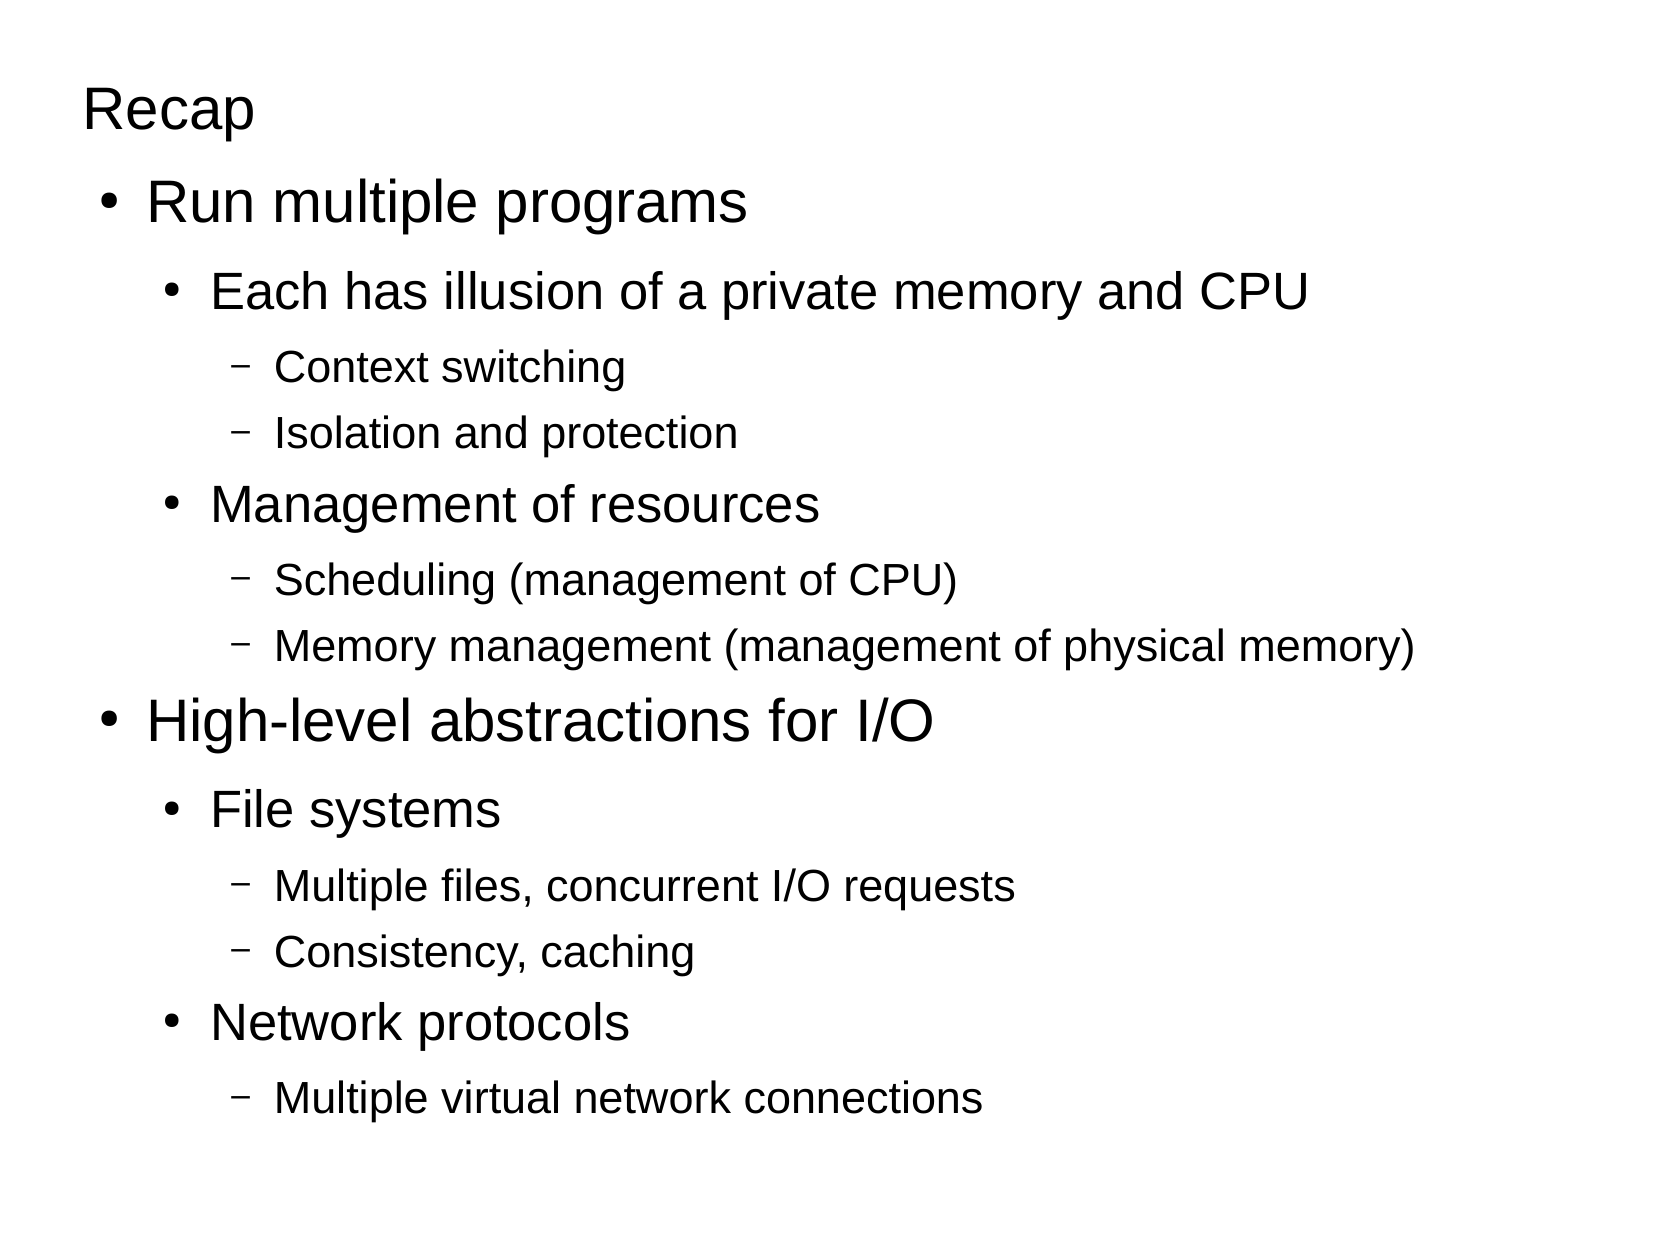

# Recap
Run multiple programs
Each has illusion of a private memory and CPU
Context switching
Isolation and protection
Management of resources
Scheduling (management of CPU)
Memory management (management of physical memory)
High-level abstractions for I/O
File systems
Multiple files, concurrent I/O requests
Consistency, caching
Network protocols
Multiple virtual network connections